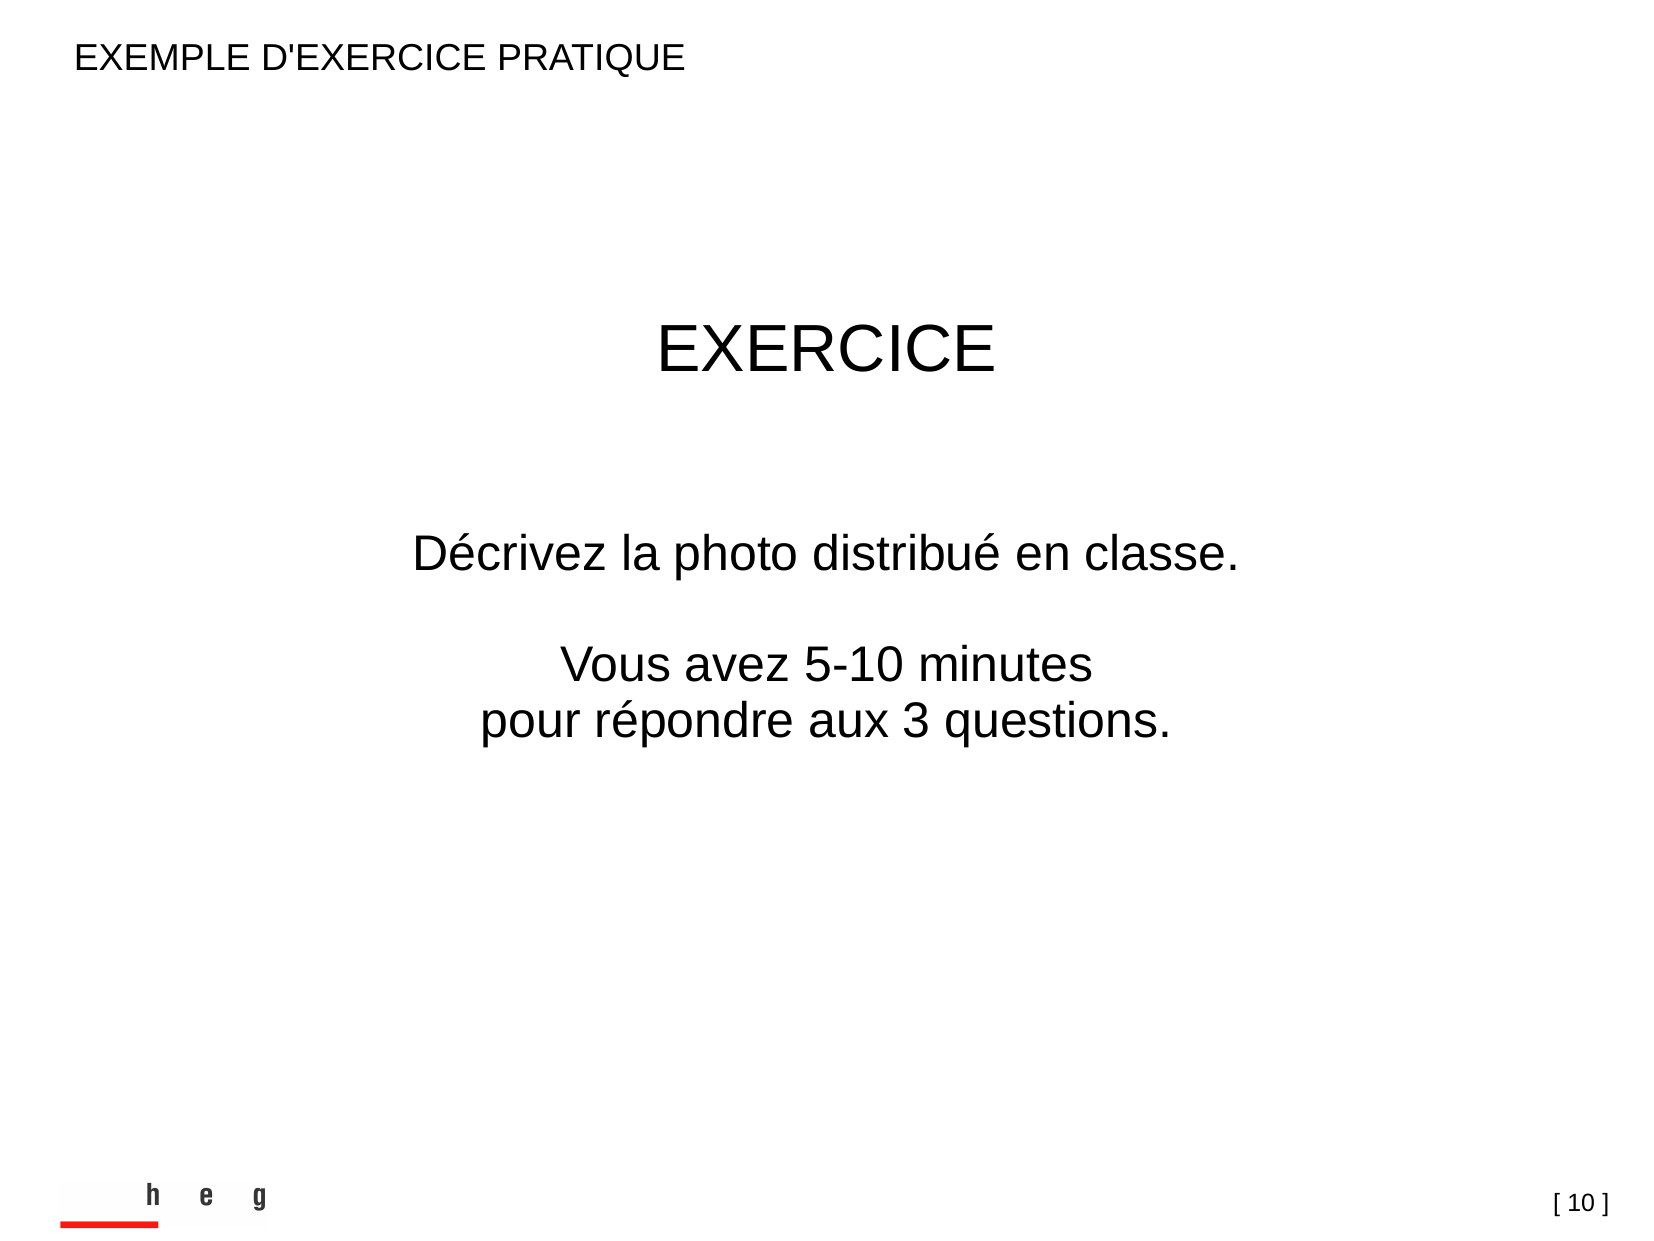

EXEMPLE D'EXERCICE PRATIQUE
EXERCICE
Décrivez la photo distribué en classe.
Vous avez 5-10 minutes
pour répondre aux 3 questions.